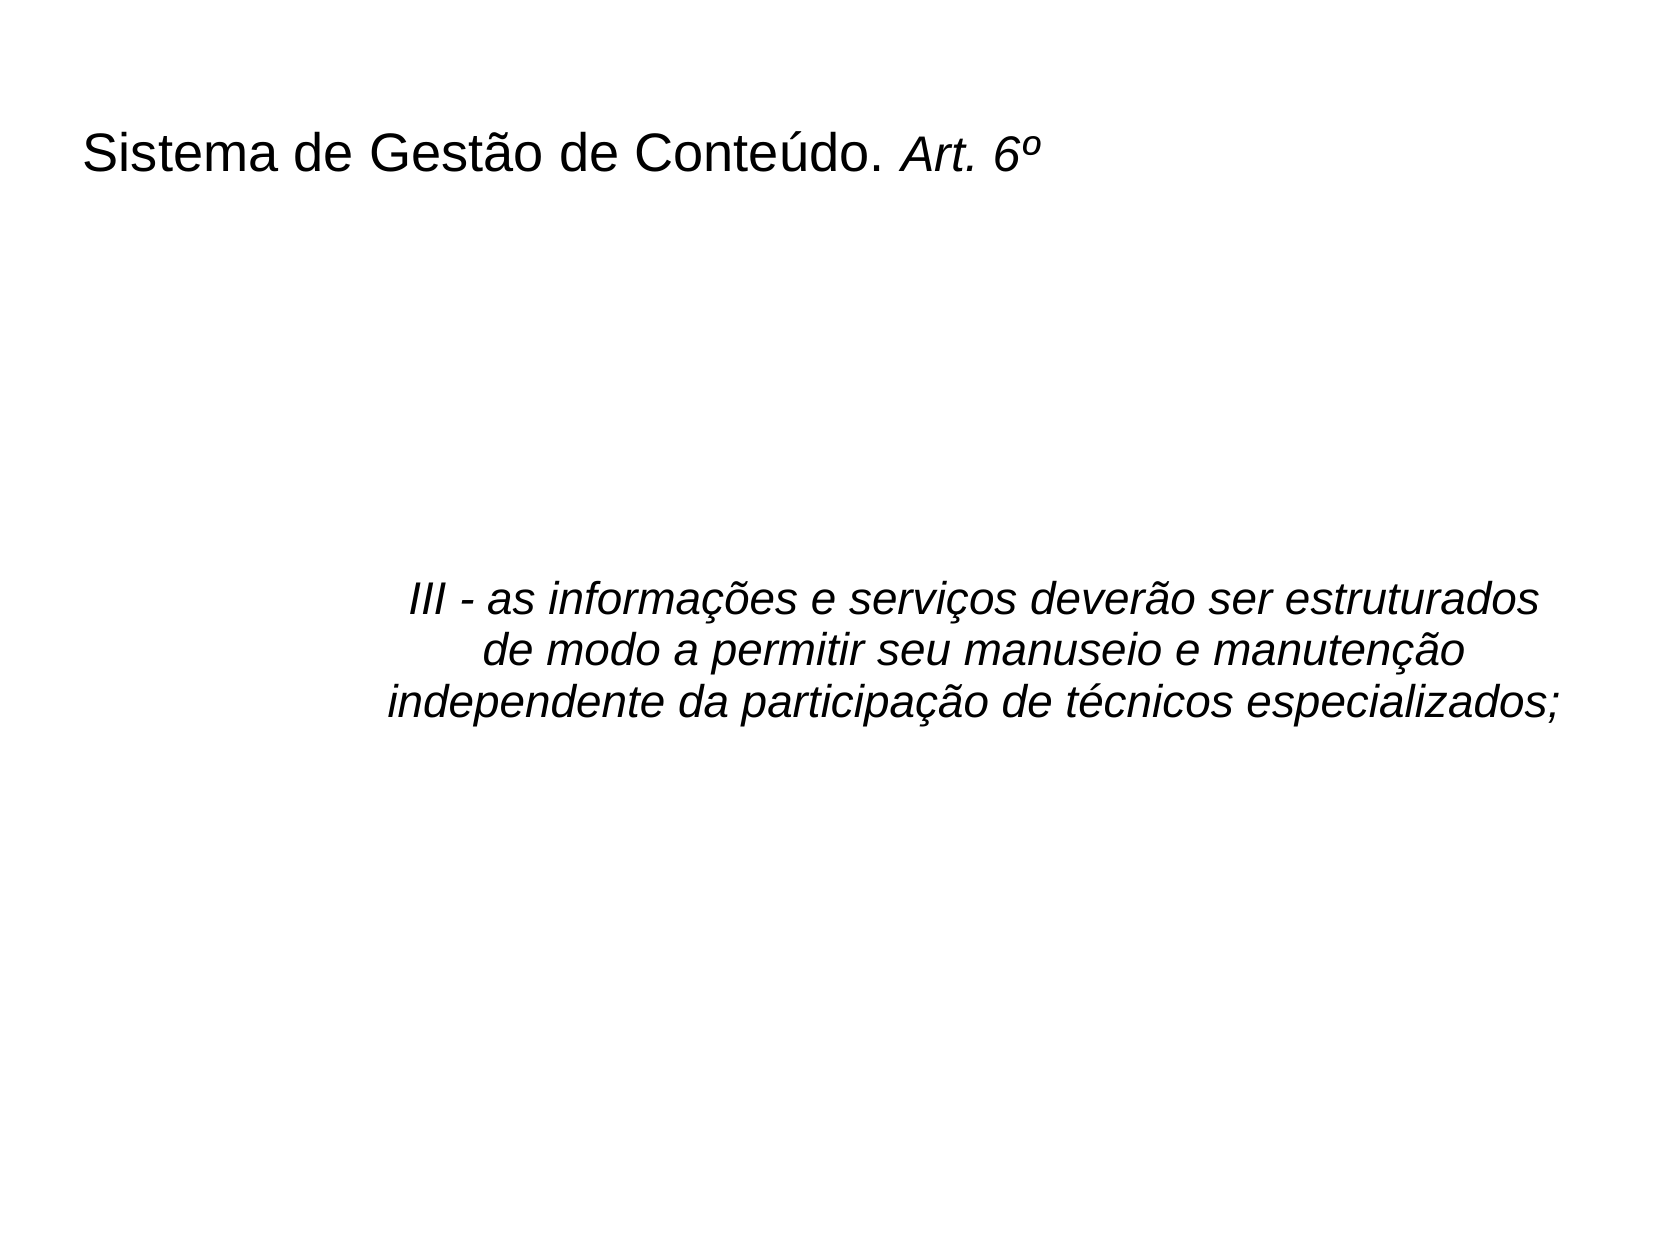

# Sistema de Gestão de Conteúdo. Art. 6º
III - as informações e serviços deverão ser estruturados de modo a permitir seu manuseio e manutenção independente da participação de técnicos especializados;